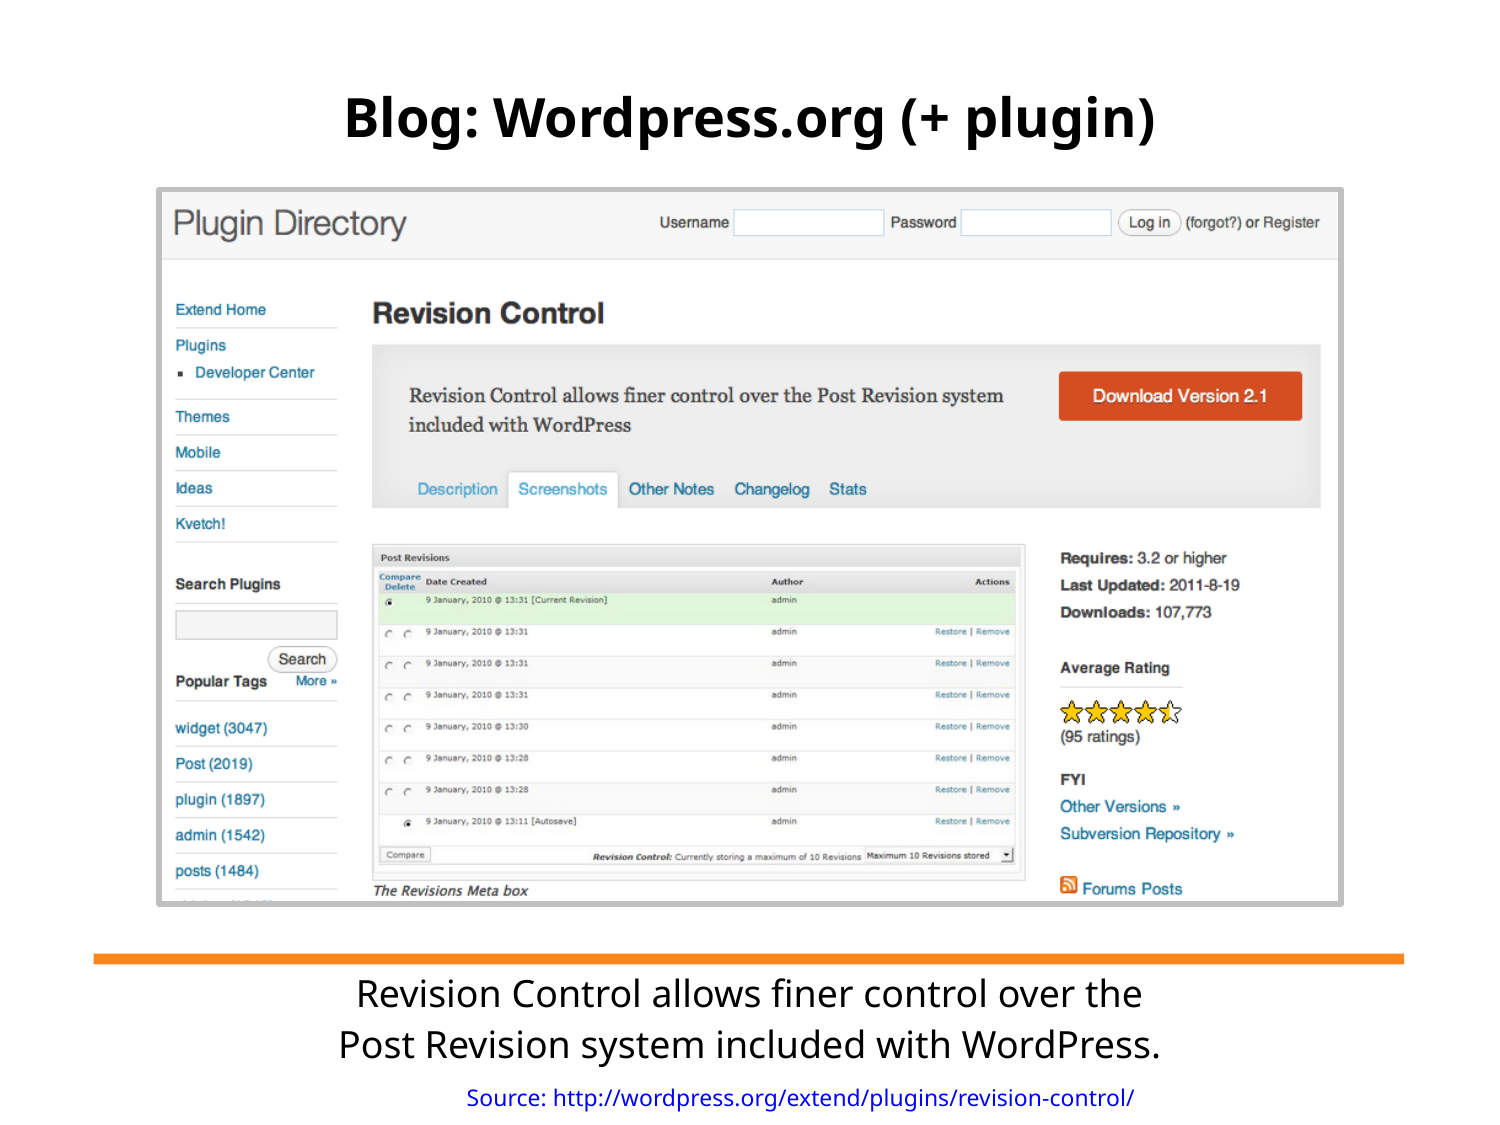

# Blog: Wordpress.org (+ plugin)
Revision Control allows finer control over the Post Revision system included with WordPress.
Source: http://wordpress.org/extend/plugins/revision-control/